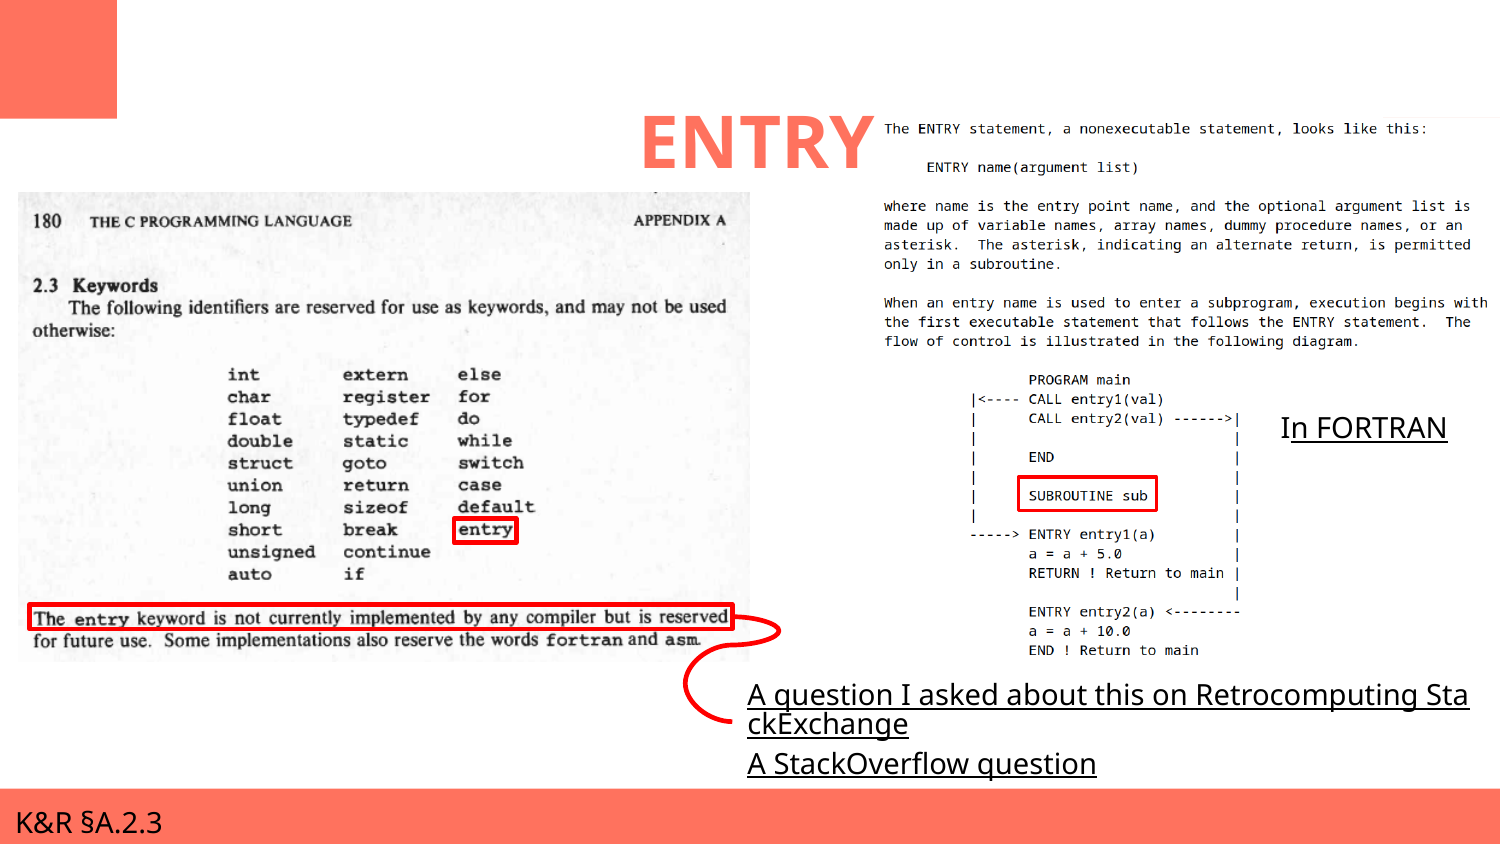

# ENTRY
In FORTRAN
A question I asked about this on Retrocomputing StackExchange
A StackOverflow question
K&R §A.2.3